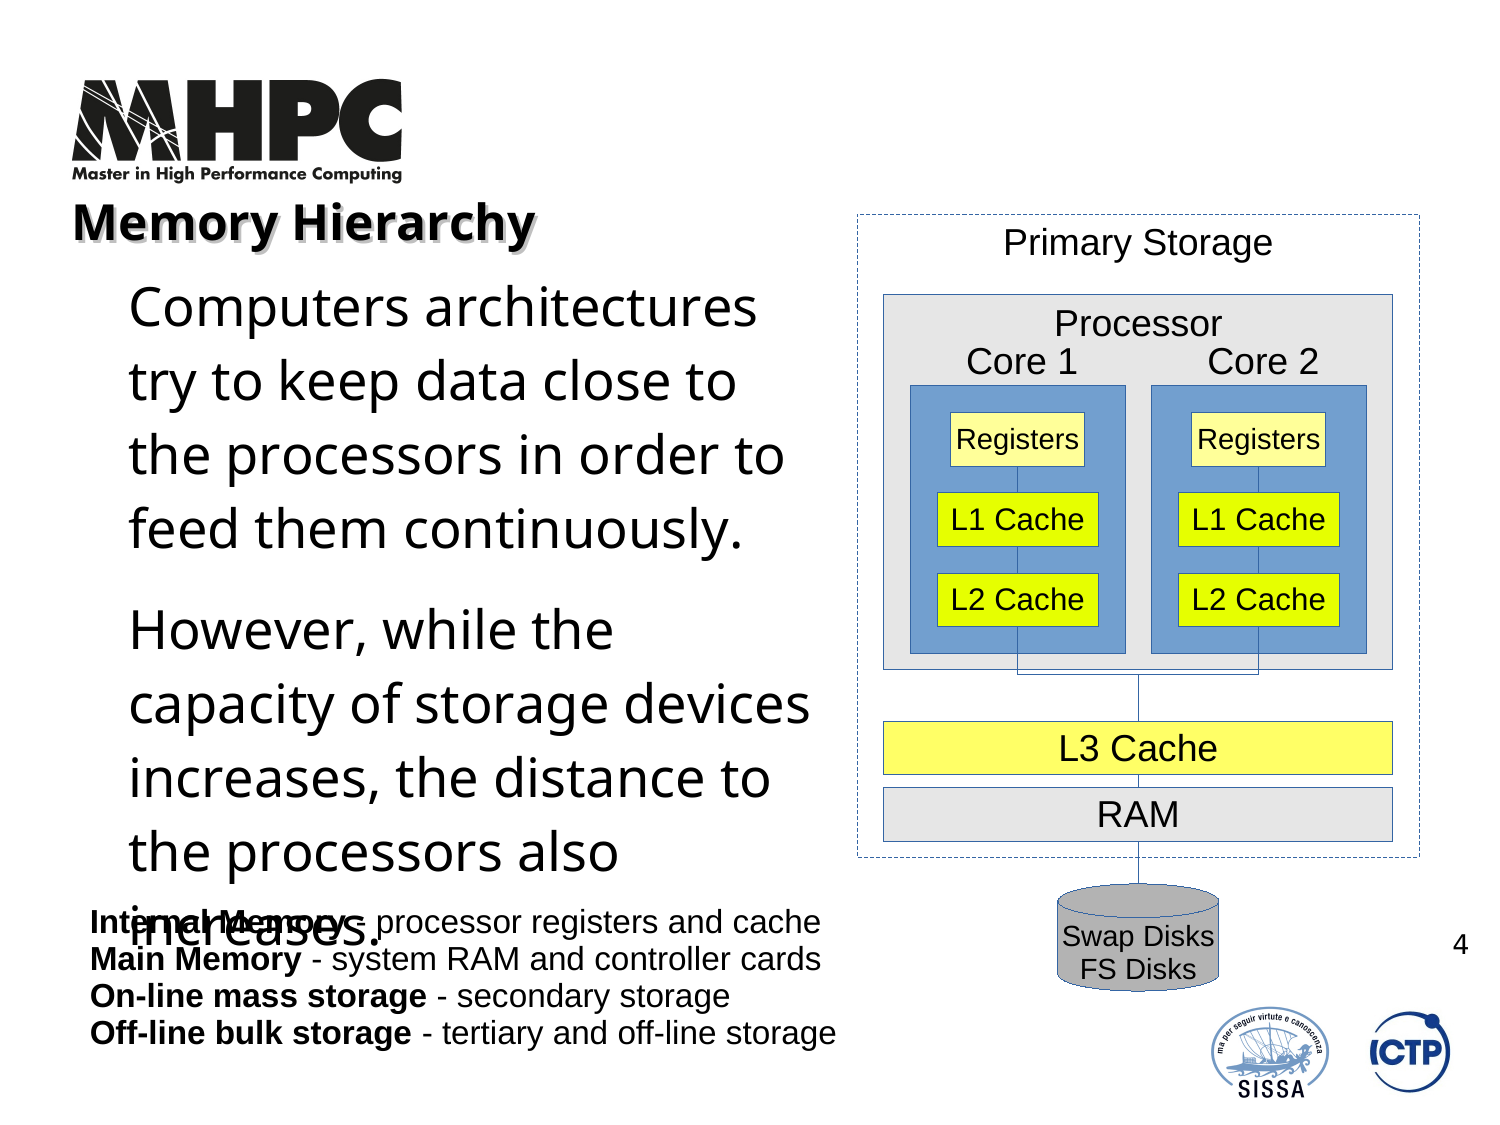

# Memory Hierarchy
Primary Storage
Processor
Core 1
Core 2
Registers
Registers
L1 Cache
L1 Cache
L2 Cache
L2 Cache
L3 Cache
RAM
Swap Disks
FS Disks
Computers architectures try to keep data close to the processors in order to feed them continuously.
However, while the capacity of storage devices increases, the distance to the processors also increases.
Internal Memory - processor registers and cache
Main Memory - system RAM and controller cards
On-line mass storage - secondary storage
Off-line bulk storage - tertiary and off-line storage
4